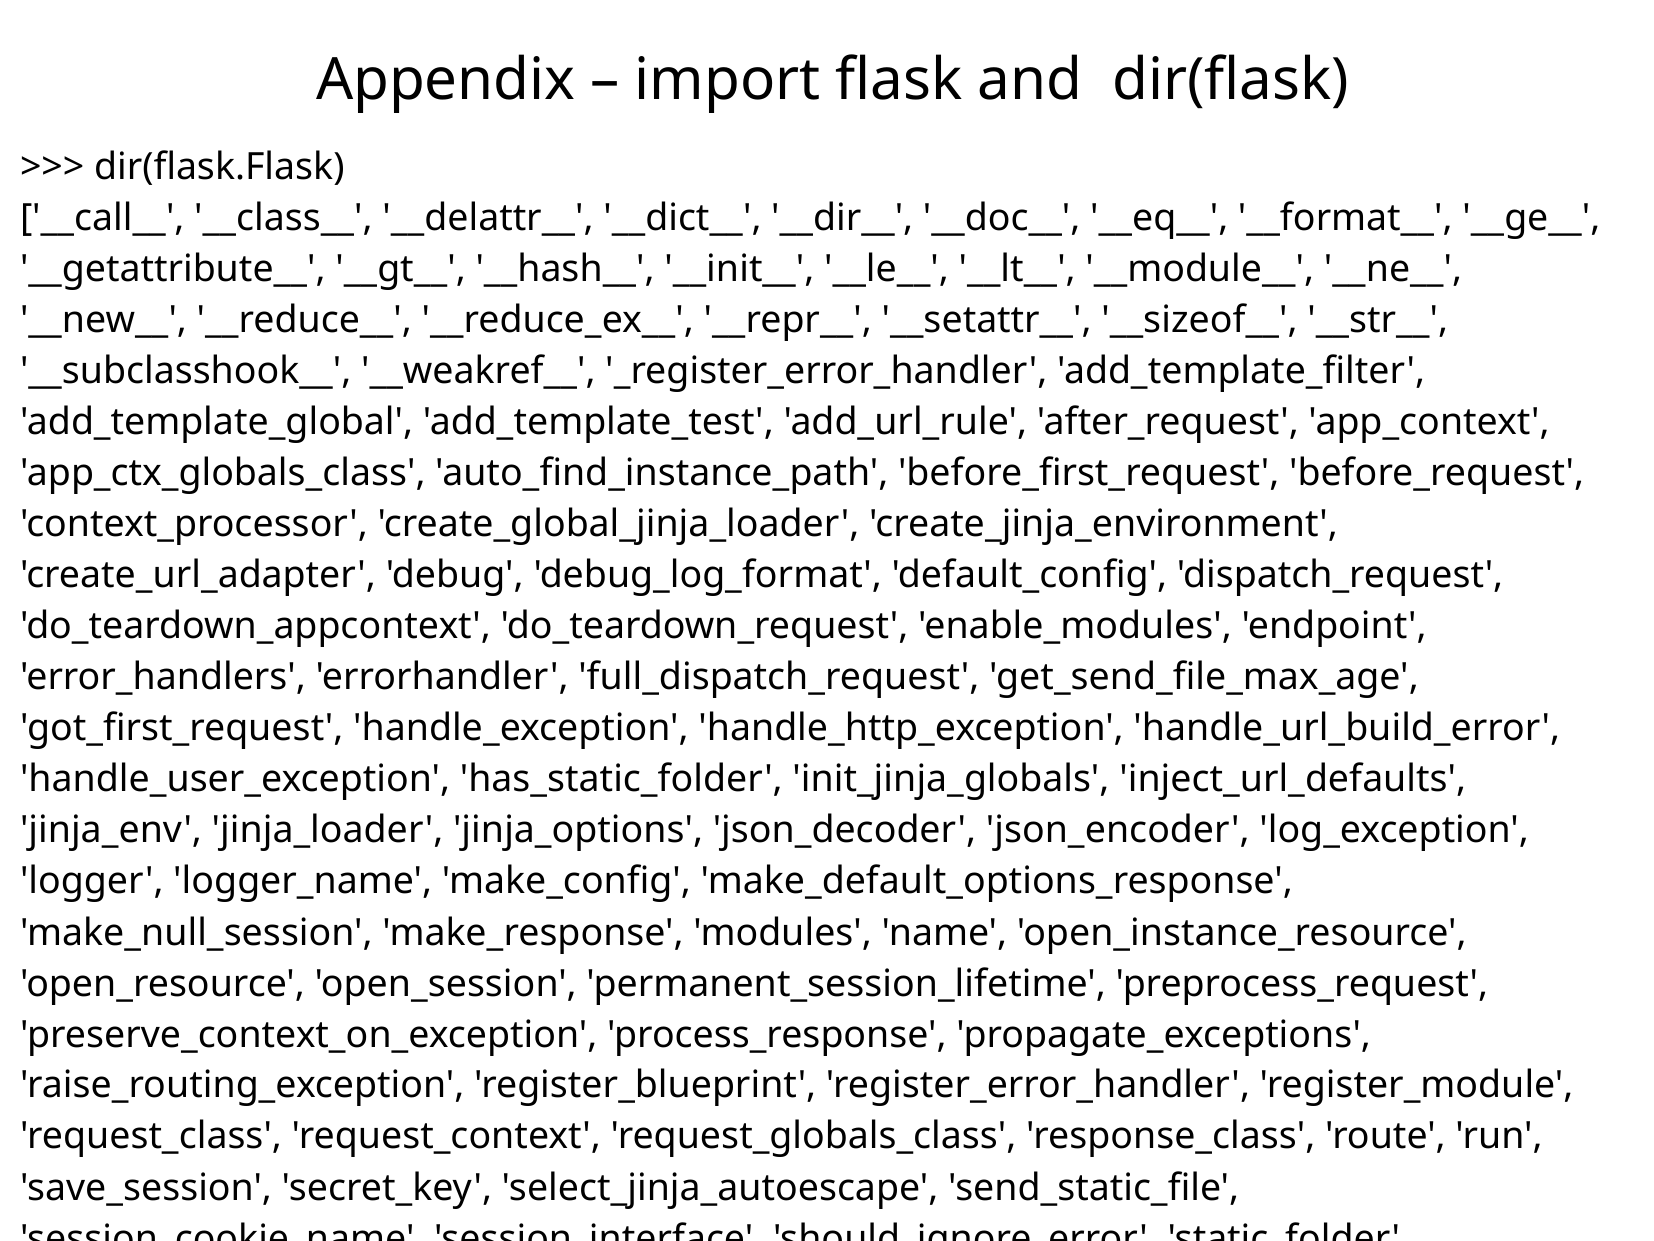

Appendix – import flask and dir(flask)
>>> dir(flask.Flask)
['__call__', '__class__', '__delattr__', '__dict__', '__dir__', '__doc__', '__eq__', '__format__', '__ge__', '__getattribute__', '__gt__', '__hash__', '__init__', '__le__', '__lt__', '__module__', '__ne__', '__new__', '__reduce__', '__reduce_ex__', '__repr__', '__setattr__', '__sizeof__', '__str__', '__subclasshook__', '__weakref__', '_register_error_handler', 'add_template_filter', 'add_template_global', 'add_template_test', 'add_url_rule', 'after_request', 'app_context', 'app_ctx_globals_class', 'auto_find_instance_path', 'before_first_request', 'before_request', 'context_processor', 'create_global_jinja_loader', 'create_jinja_environment', 'create_url_adapter', 'debug', 'debug_log_format', 'default_config', 'dispatch_request', 'do_teardown_appcontext', 'do_teardown_request', 'enable_modules', 'endpoint', 'error_handlers', 'errorhandler', 'full_dispatch_request', 'get_send_file_max_age', 'got_first_request', 'handle_exception', 'handle_http_exception', 'handle_url_build_error', 'handle_user_exception', 'has_static_folder', 'init_jinja_globals', 'inject_url_defaults', 'jinja_env', 'jinja_loader', 'jinja_options', 'json_decoder', 'json_encoder', 'log_exception', 'logger', 'logger_name', 'make_config', 'make_default_options_response', 'make_null_session', 'make_response', 'modules', 'name', 'open_instance_resource', 'open_resource', 'open_session', 'permanent_session_lifetime', 'preprocess_request', 'preserve_context_on_exception', 'process_response', 'propagate_exceptions', 'raise_routing_exception', 'register_blueprint', 'register_error_handler', 'register_module', 'request_class', 'request_context', 'request_globals_class', 'response_class', 'route', 'run', 'save_session', 'secret_key', 'select_jinja_autoescape', 'send_static_file', 'session_cookie_name', 'session_interface', 'should_ignore_error', 'static_folder', 'static_url_path', 'teardown_appcontext', 'teardown_request', 'template_filter', 'template_global', 'template_test', 'test_client', 'test_client_class', 'test_request_context', 'testing', 'trap_http_exception', 'try_trigger_before_first_request_functions', 'update_template_context', 'url_defaults', 'url_rule_class', 'url_value_preprocessor', 'use_x_sendfile', 'wsgi_app']
>>>